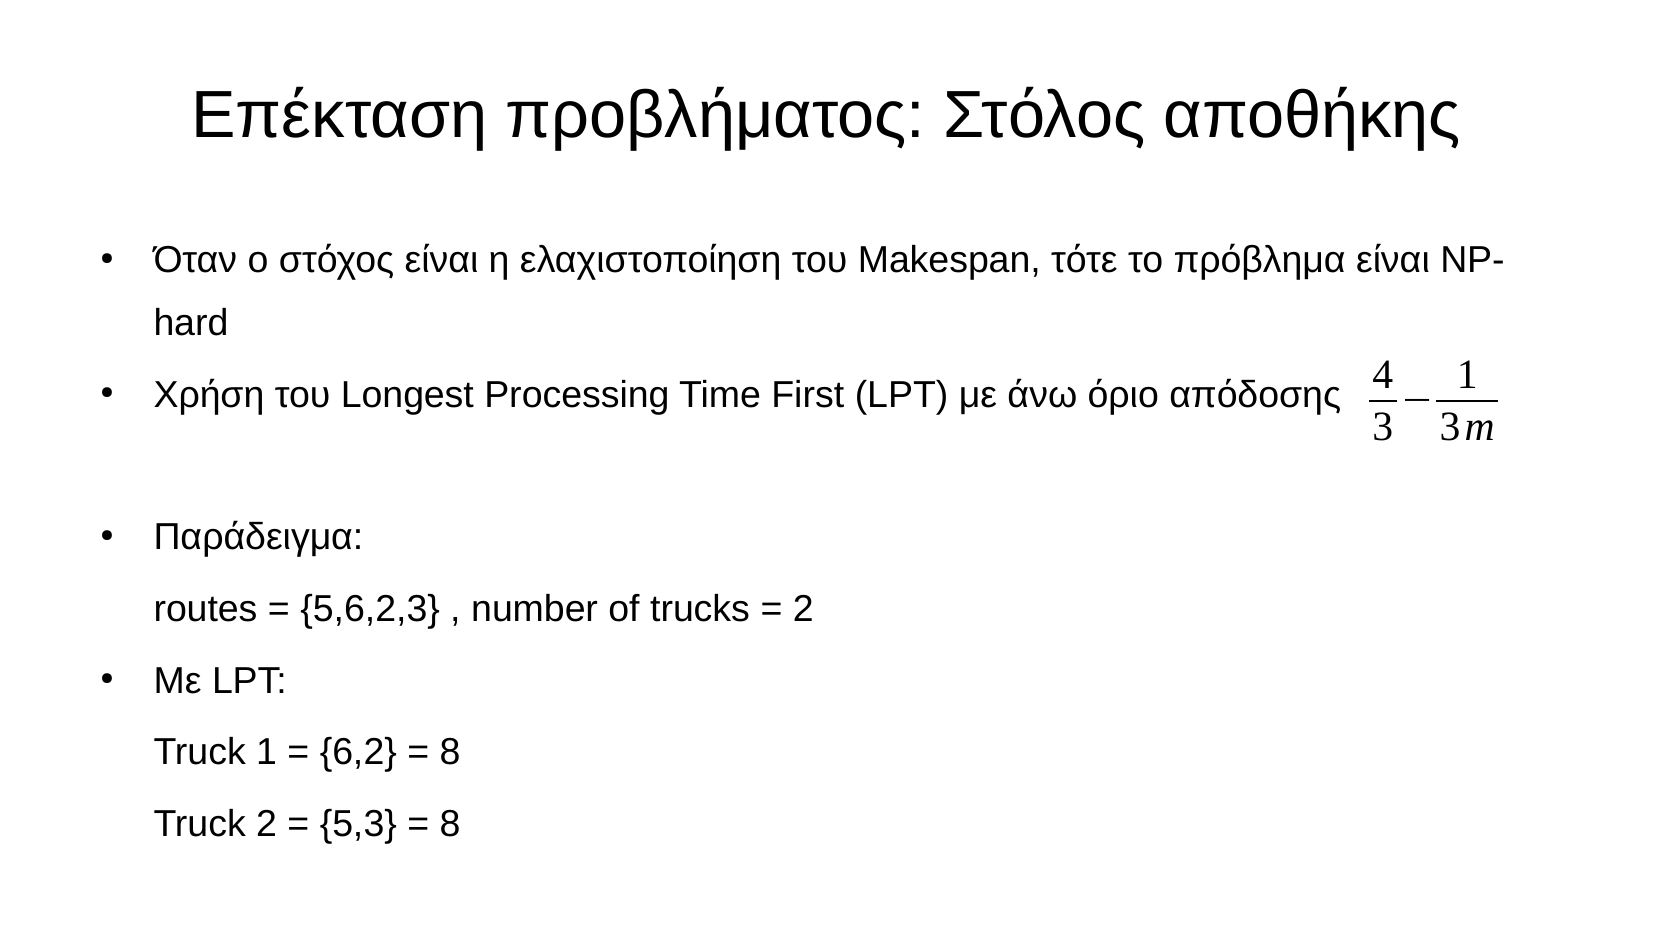

# Επέκταση προβλήματος: Στόλος αποθήκης
Όταν ο στόχος είναι η ελαχιστοποίηση του Makespan, τότε το πρόβλημα είναι NP-hard
Χρήση του Longest Processing Time First (LPT) με άνω όριο απόδοσης
Παράδειγμα:
routes = {5,6,2,3} , number of trucks = 2
Με LPT:
Truck 1 = {6,2} = 8
Truck 2 = {5,3} = 8